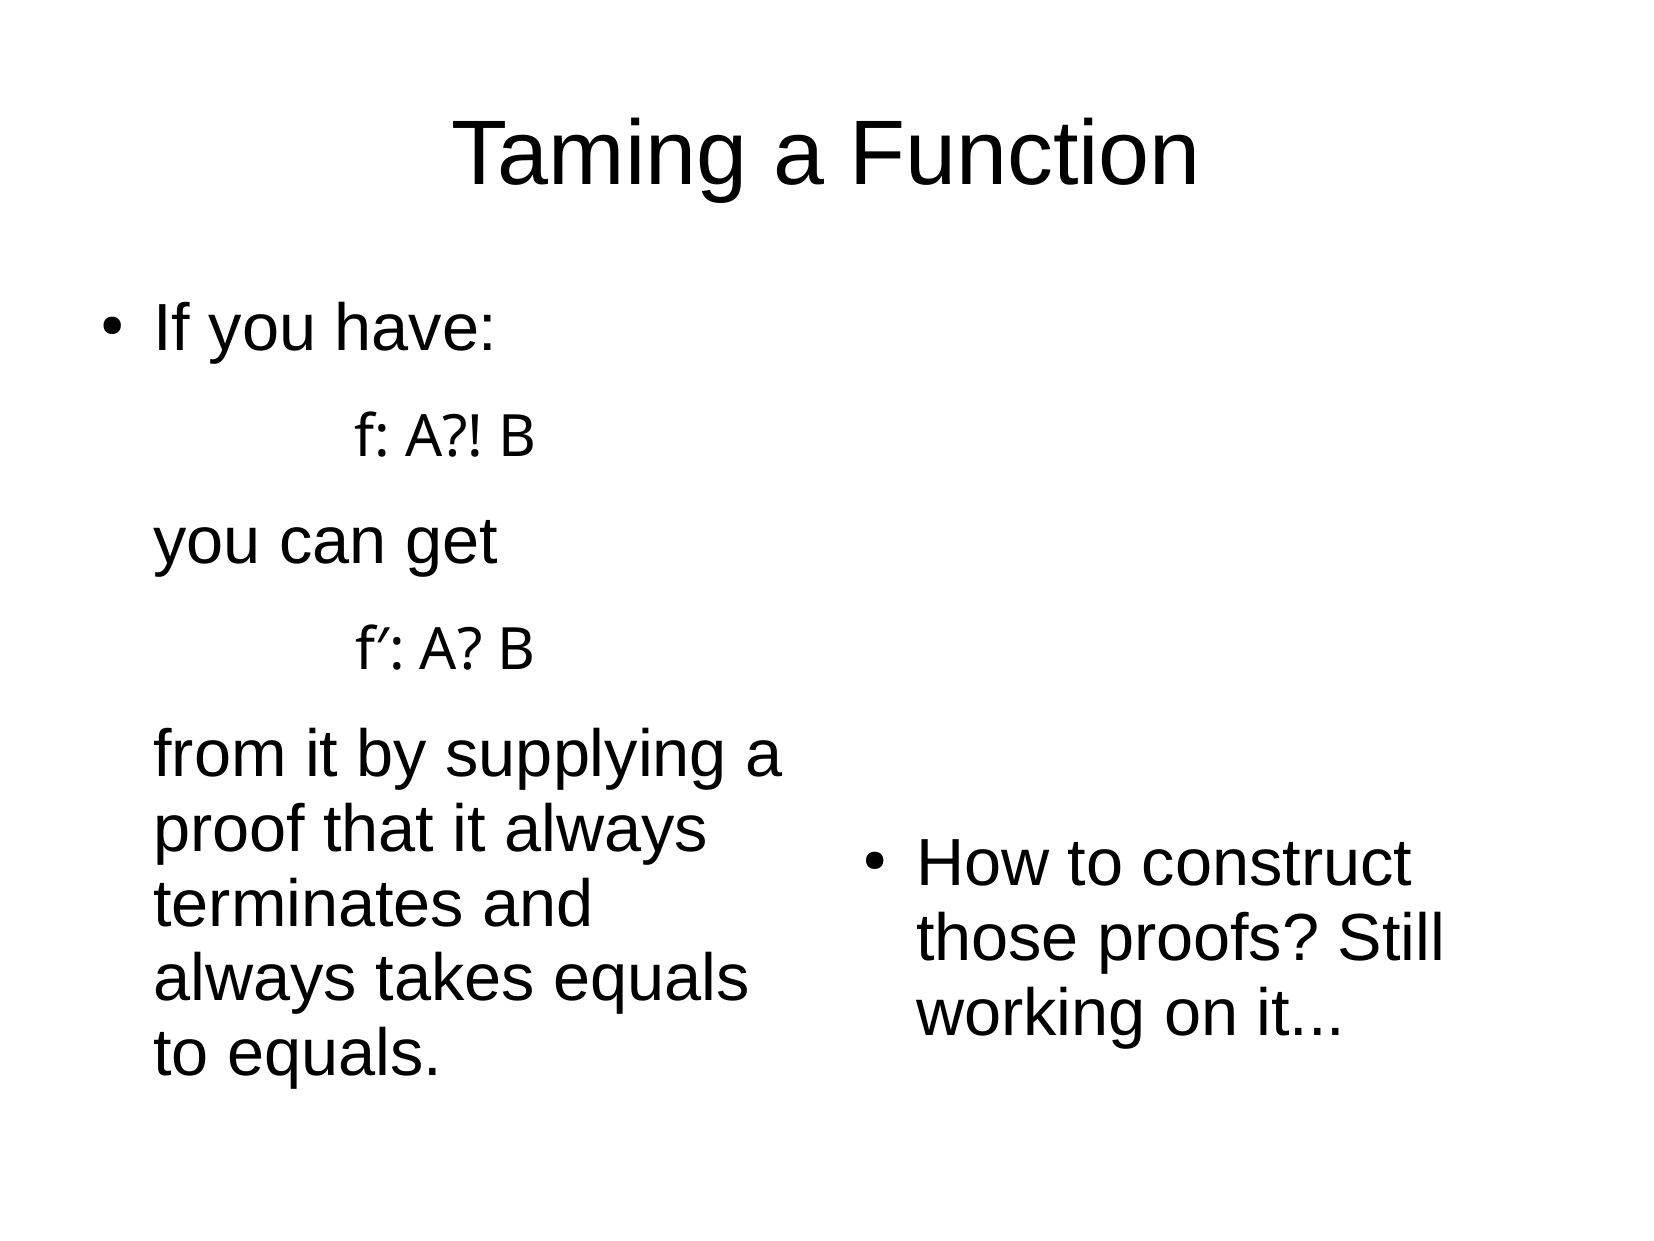

# Taming a Function
If you have:
f: A?! B
you can get
f′: A? B
from it by supplying a proof that it always terminates and always takes equals to equals.
How to construct those proofs? Still working on it...